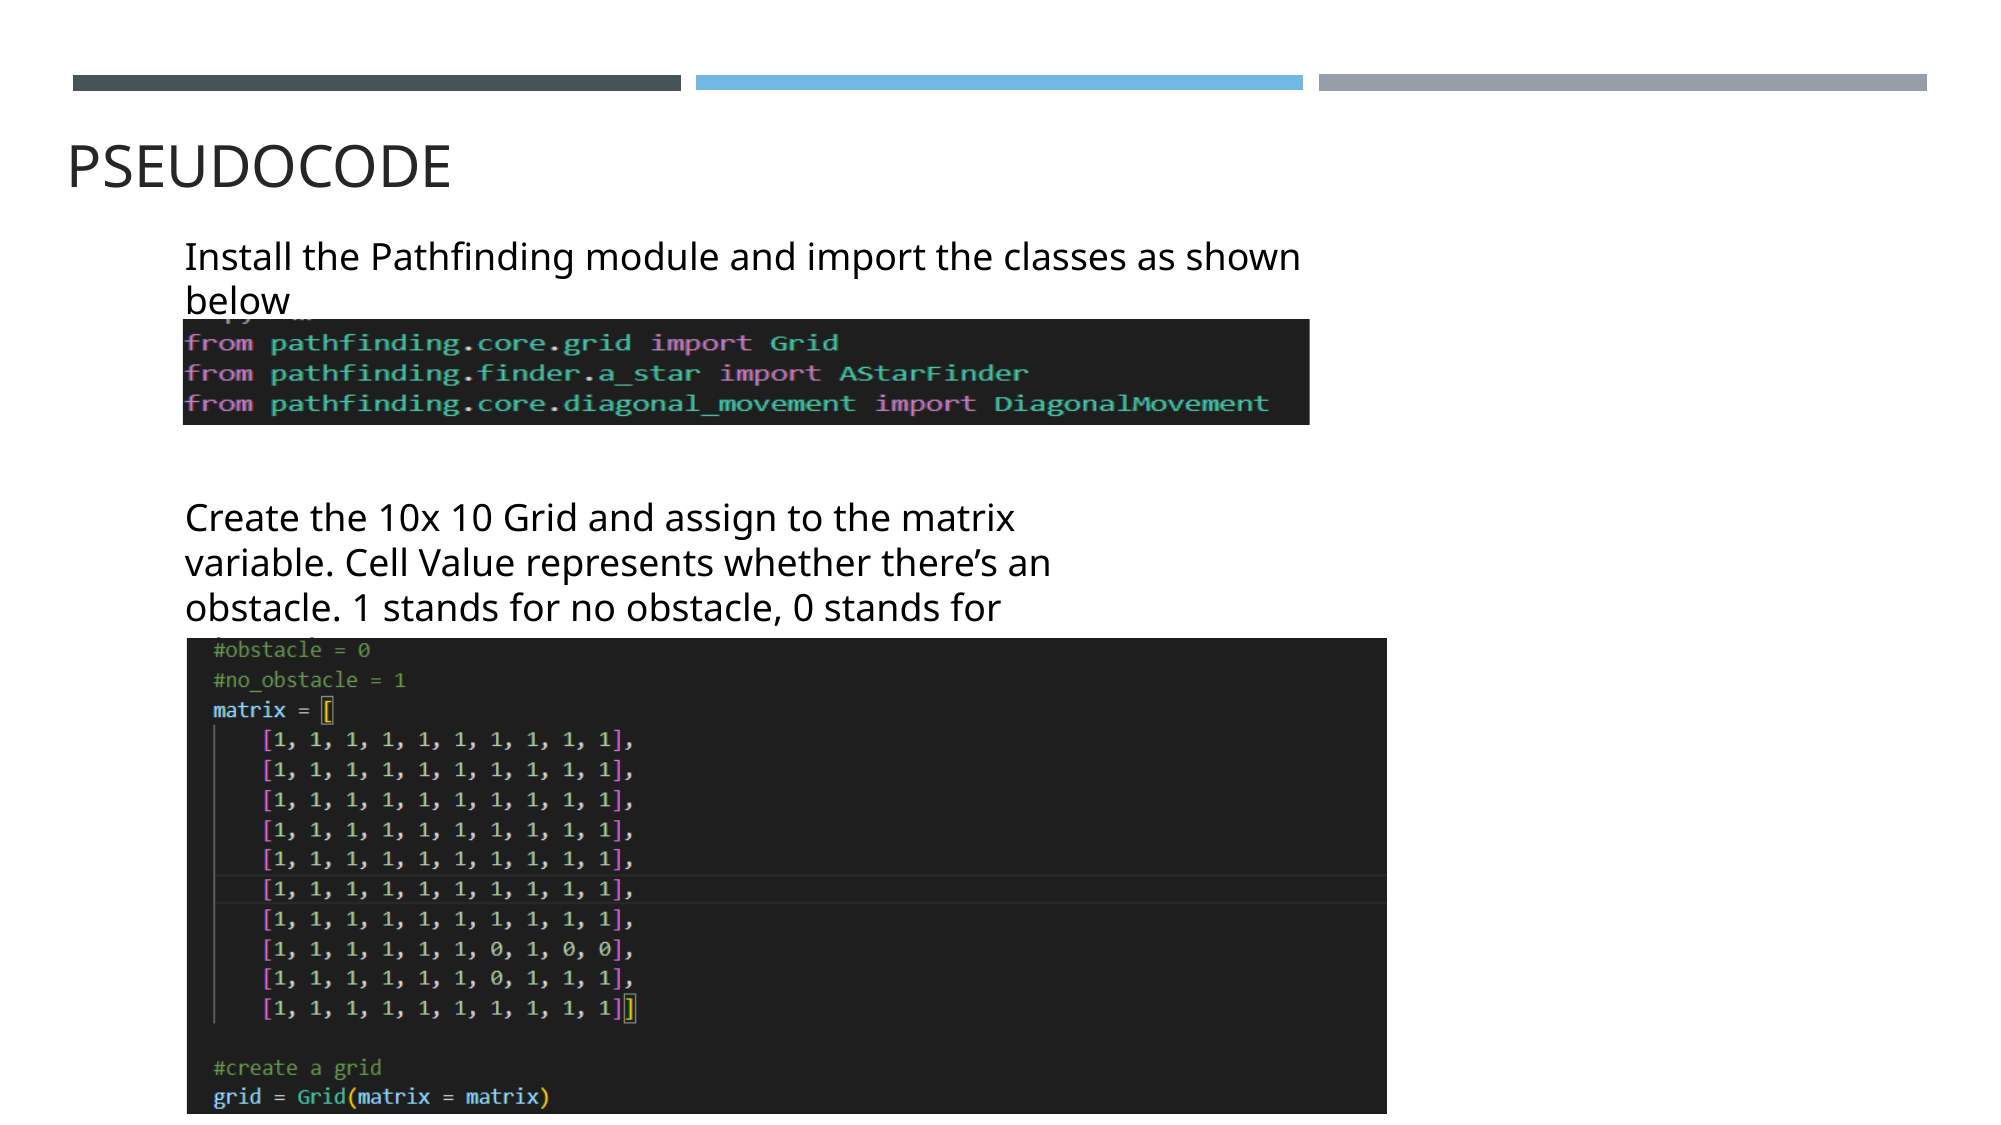

# PSEUDOCODE
Install the Pathfinding module and import the classes as shown below
Create the 10x 10 Grid and assign to the matrix variable. Cell Value represents whether there’s an obstacle. 1 stands for no obstacle, 0 stands for Obstacle